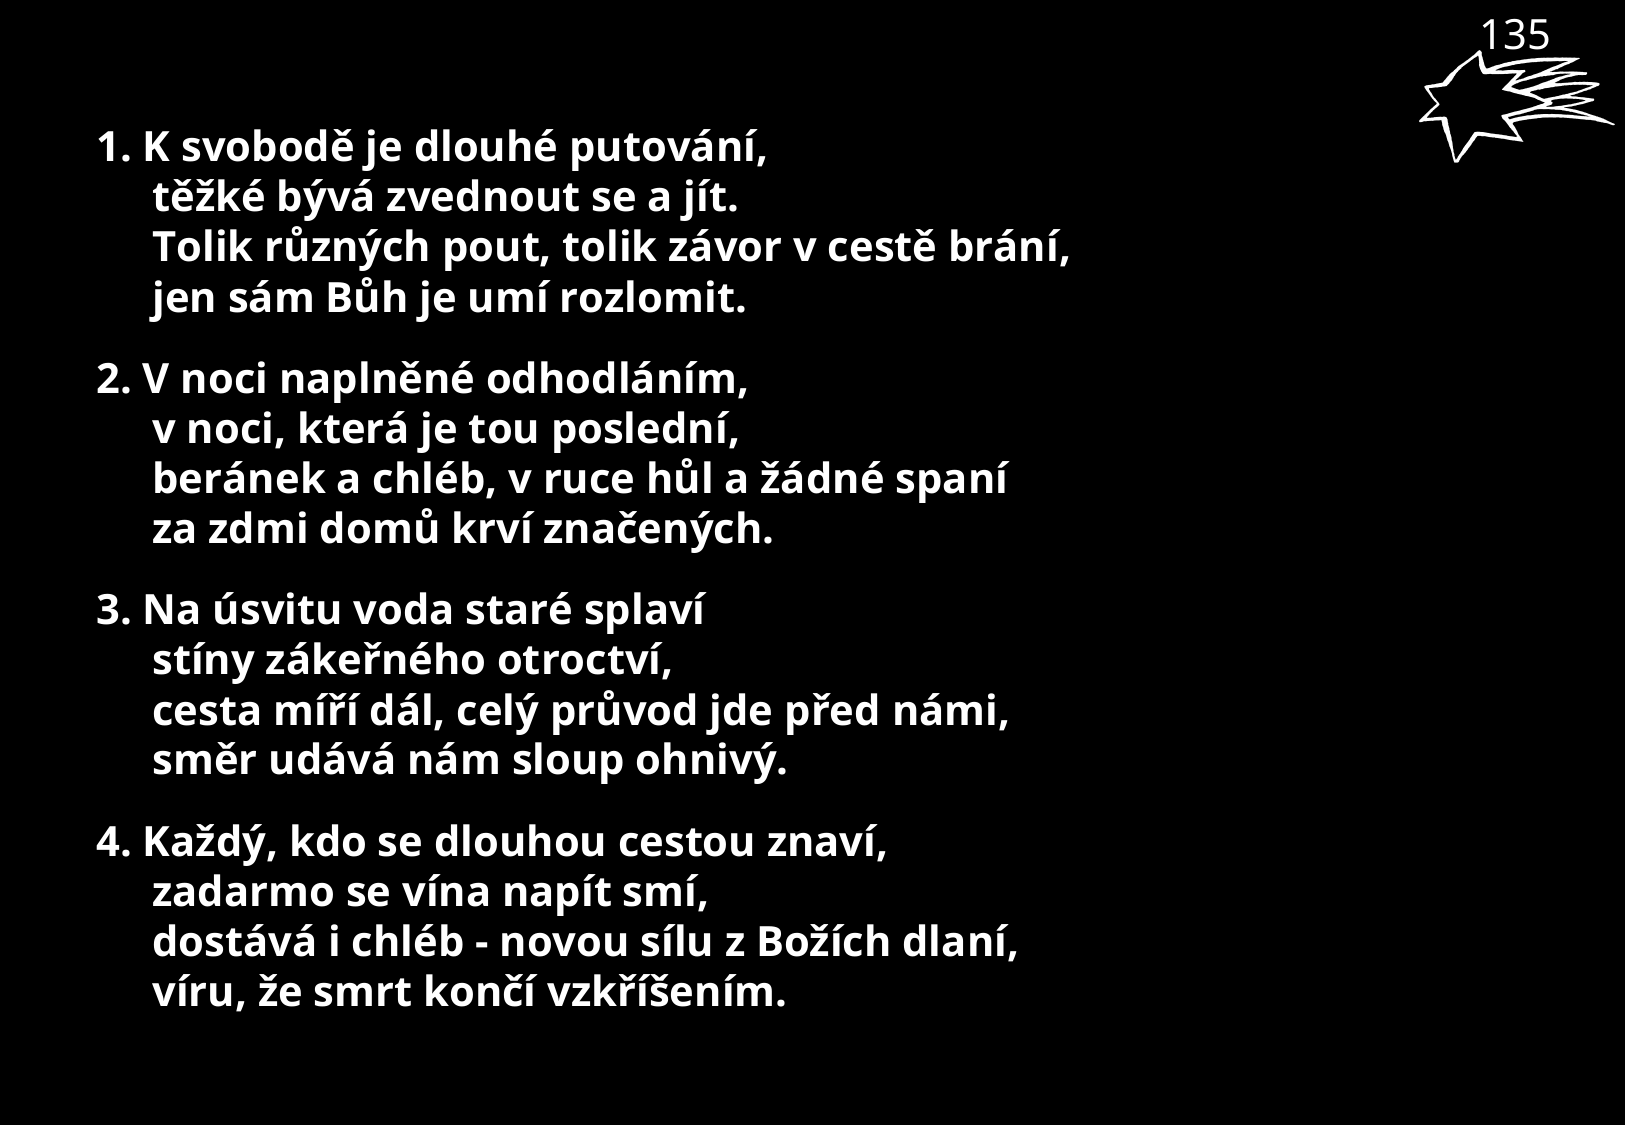

135
# 1. K svobodě je dlouhé putování, těžké bývá zvednout se a jít. Tolik různých pout, tolik závor v cestě brání, jen sám Bůh je umí rozlomit.
2. V noci naplněné odhodláním,
v noci, která je tou poslední,
beránek a chléb, v ruce hůl a žádné spaní
za zdmi domů krví značených.
3. Na úsvitu voda staré splaví
stíny zákeřného otroctví,
cesta míří dál, celý průvod jde před námi,
směr udává nám sloup ohnivý.
4. Každý, kdo se dlouhou cestou znaví,
zadarmo se vína napít smí,
dostává i chléb - novou sílu z Božích dlaní,
víru, že smrt končí vzkříšením.